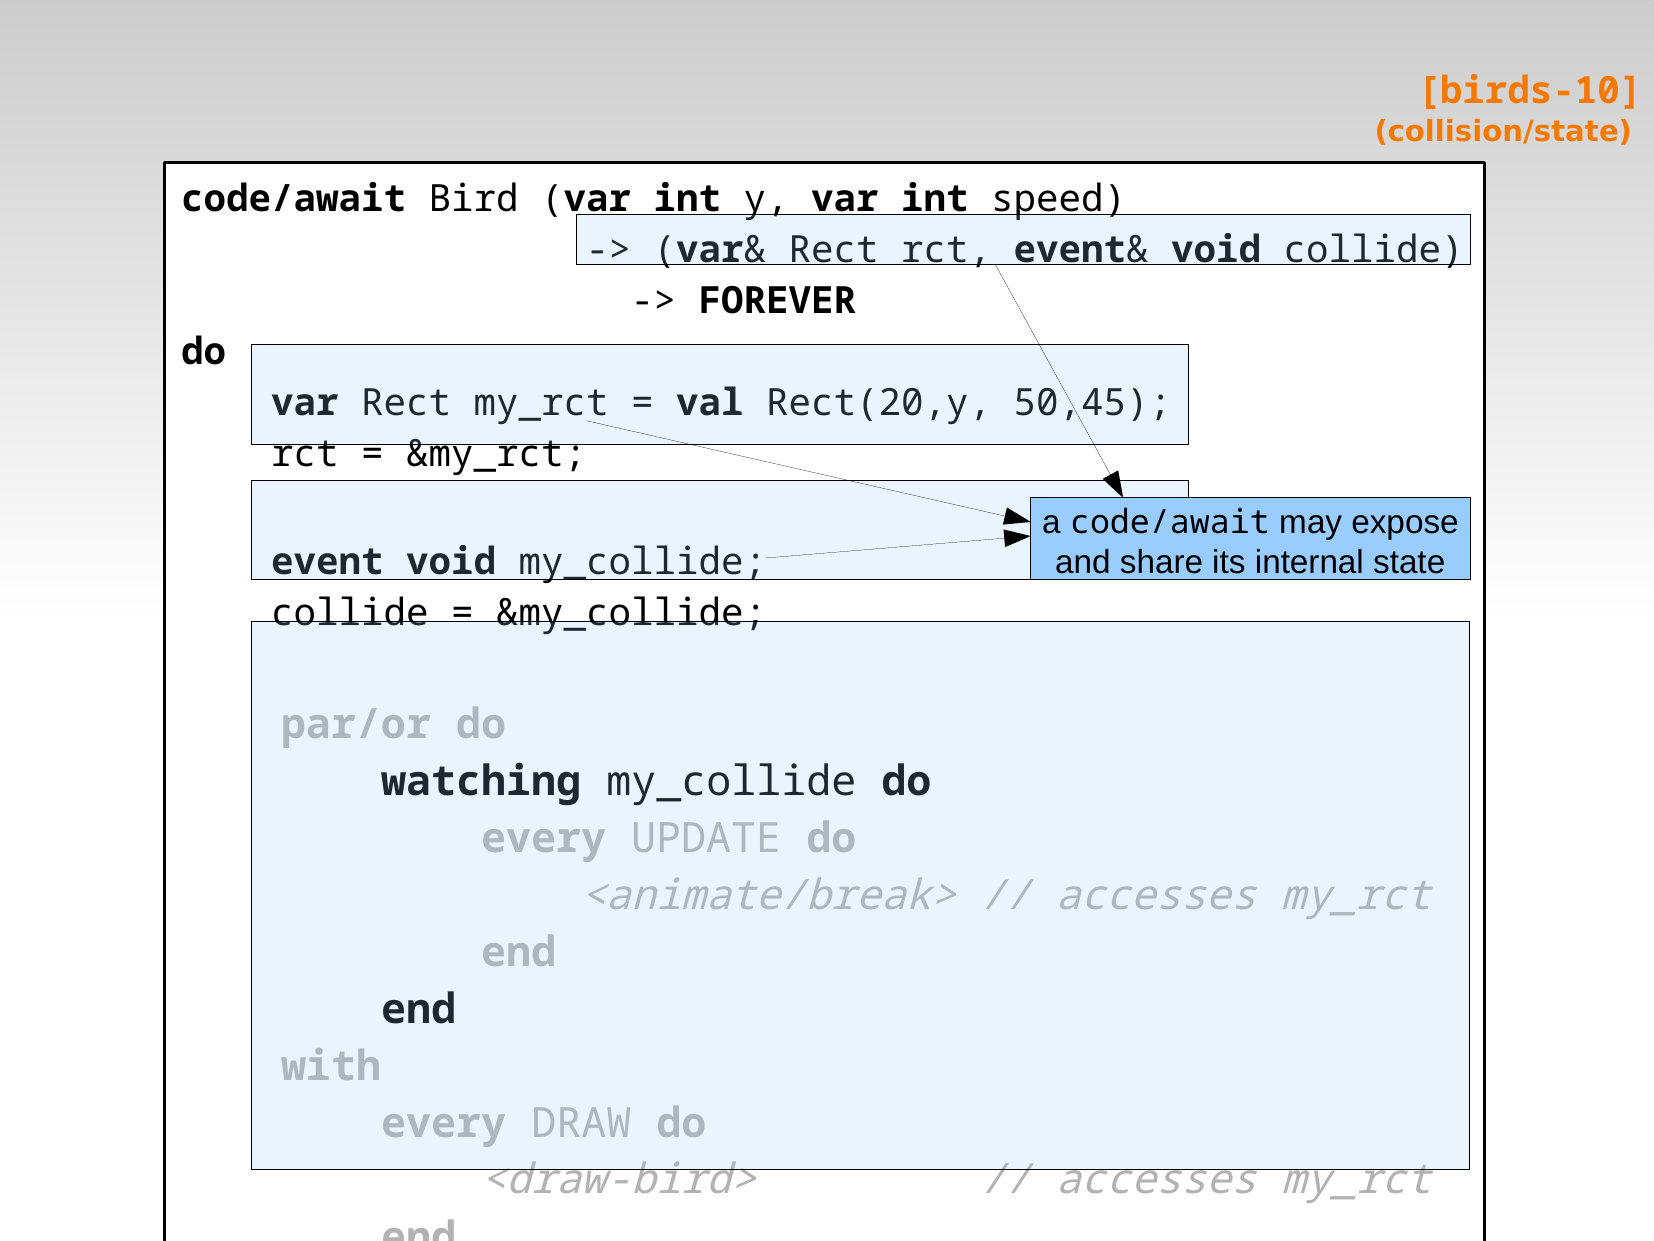

# [birds-10] (collision/state)
code/await Bird (var int y, var int speed)
 -> (var& Rect rct, event& void collide)
 -> FOREVER
do
 var Rect my_rct = val Rect(20,y, 50,45);
 rct = &my_rct;
 event void my_collide;
 collide = &my_collide;
 par/or do
 watching my_collide do
 every UPDATE do
 <animate/break> // accesses my_rct
 end
 end
 with
 every DRAW do
 <draw-bird> // accesses my_rct
 end
 end
end
a code/await may expose
and share its internal state